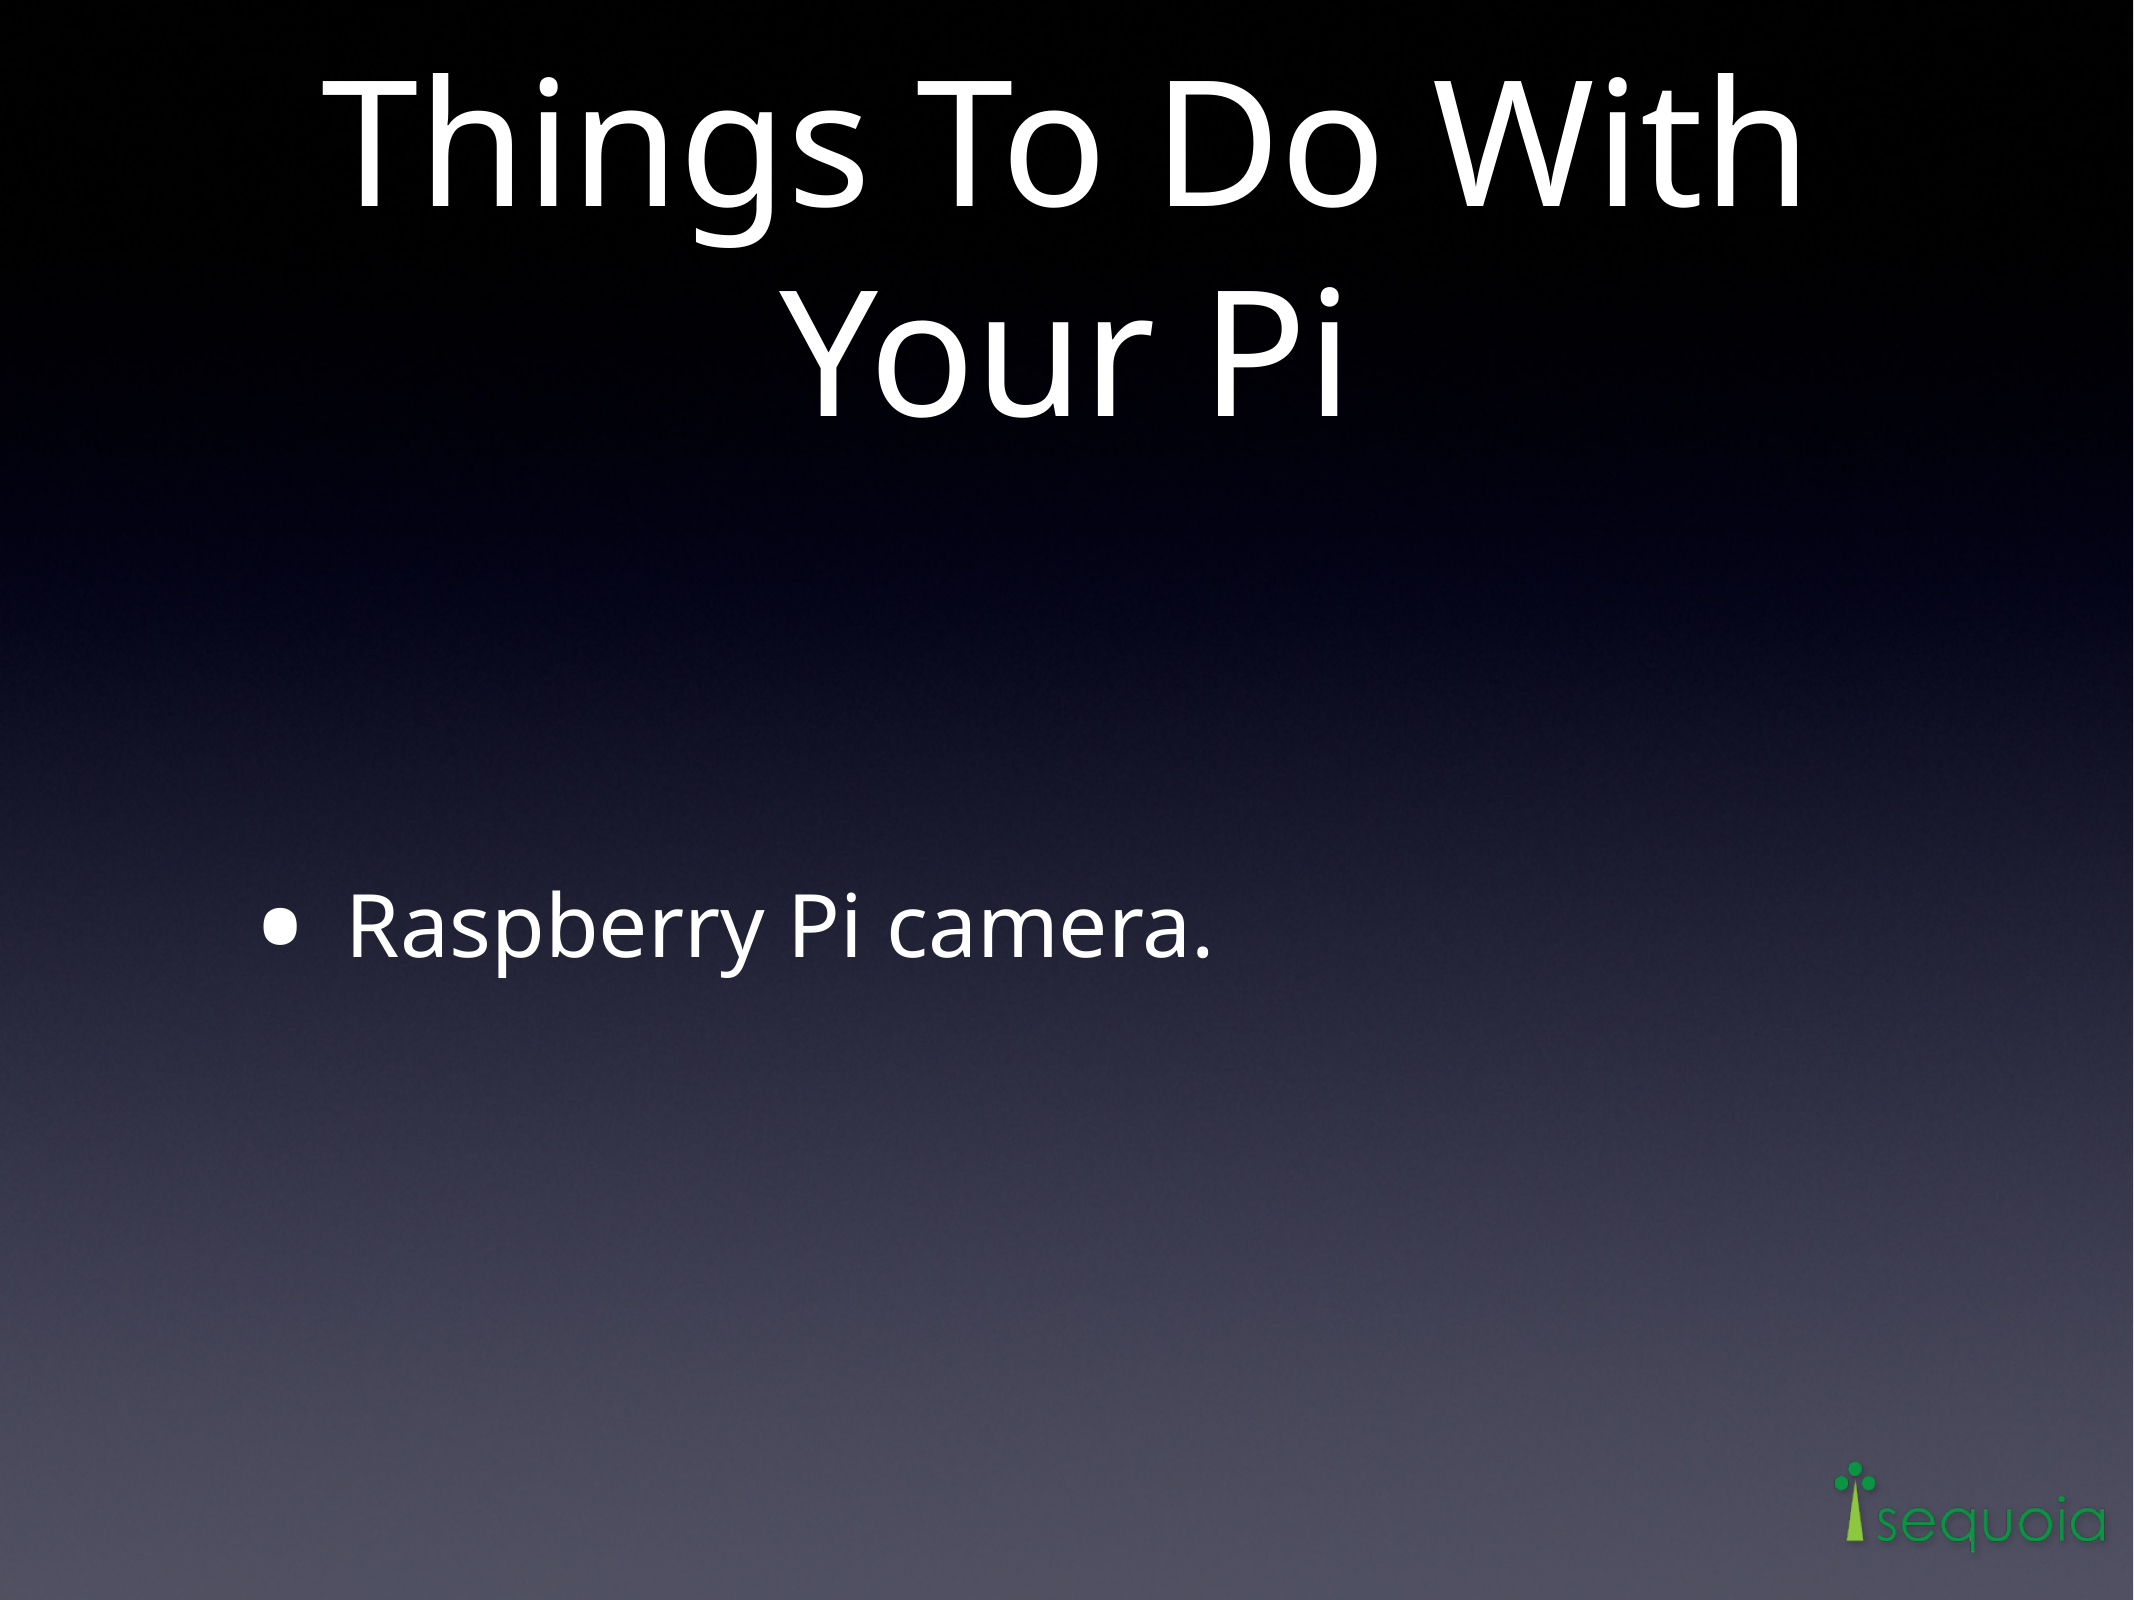

# Things To Do With Your Pi
Raspberry Pi camera.